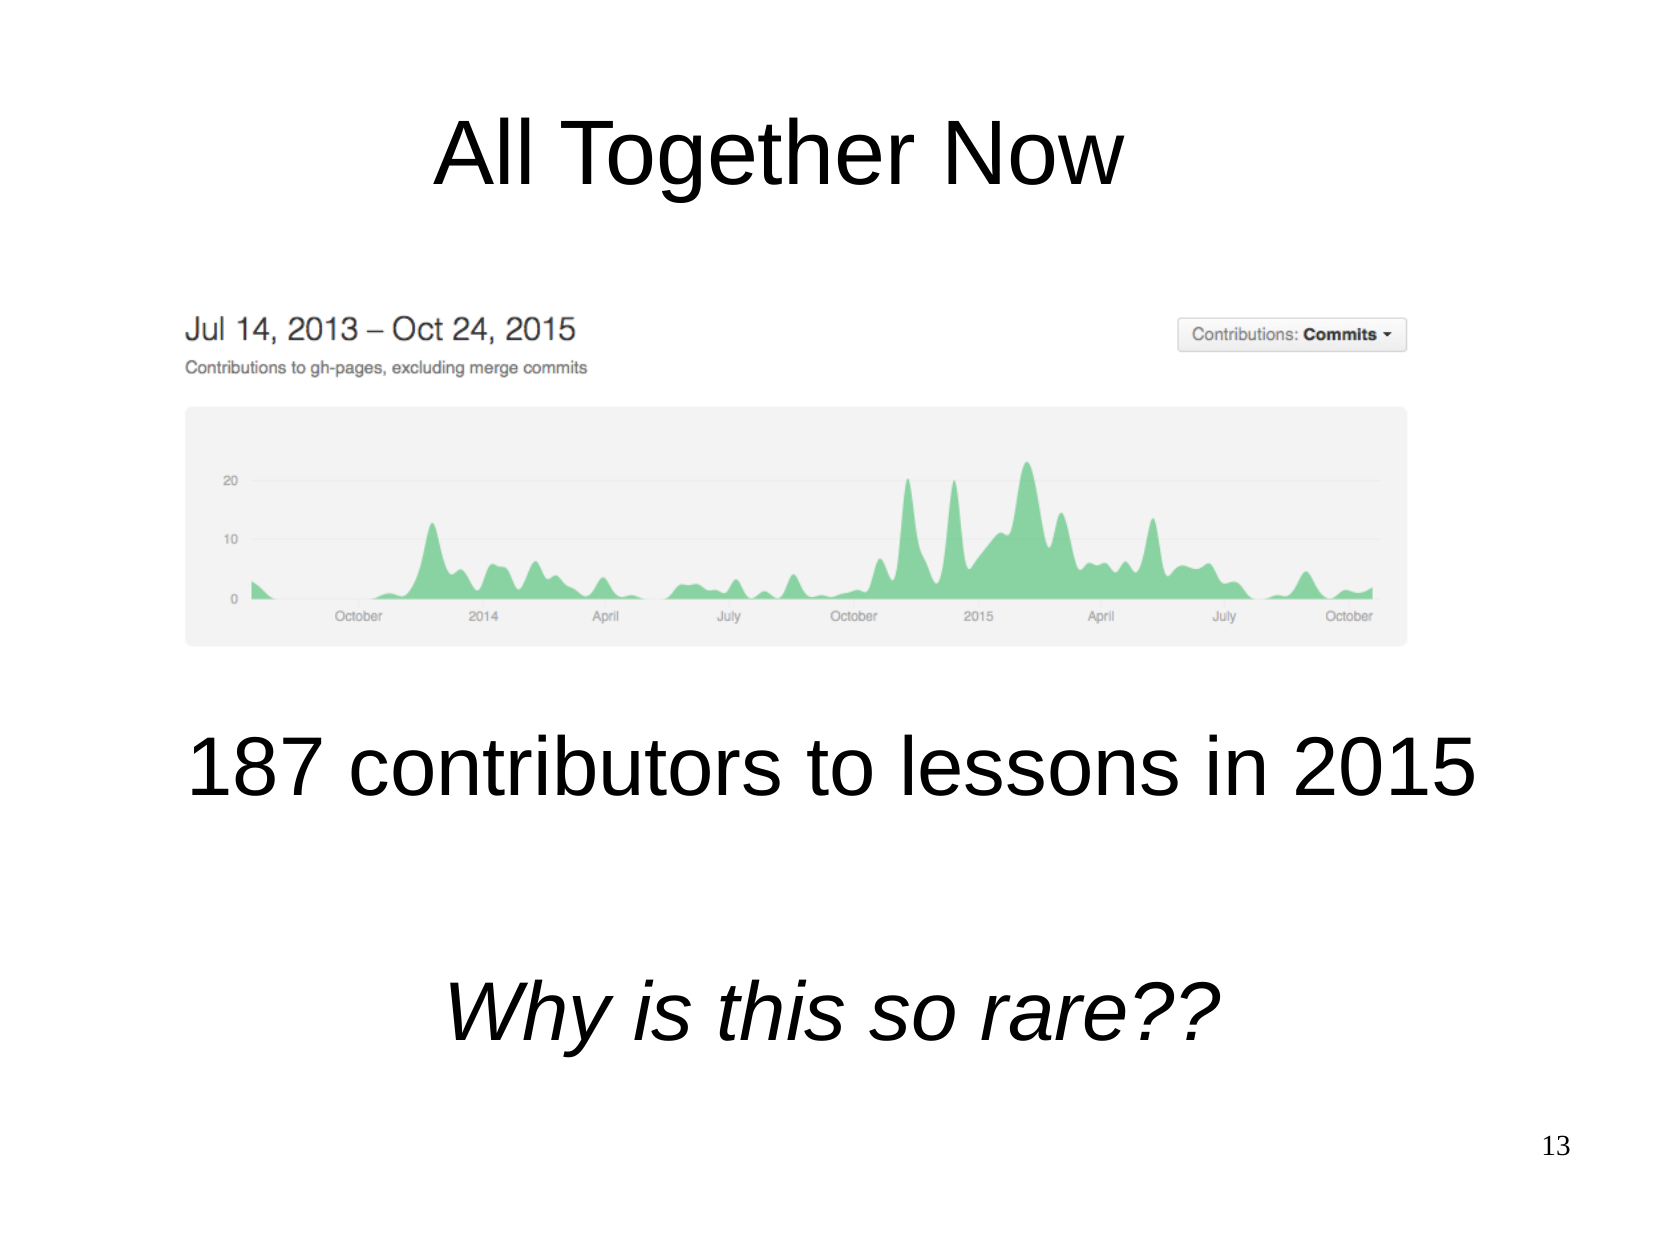

# All Together Now
187 contributors to lessons in 2015
Why is this so rare??
13